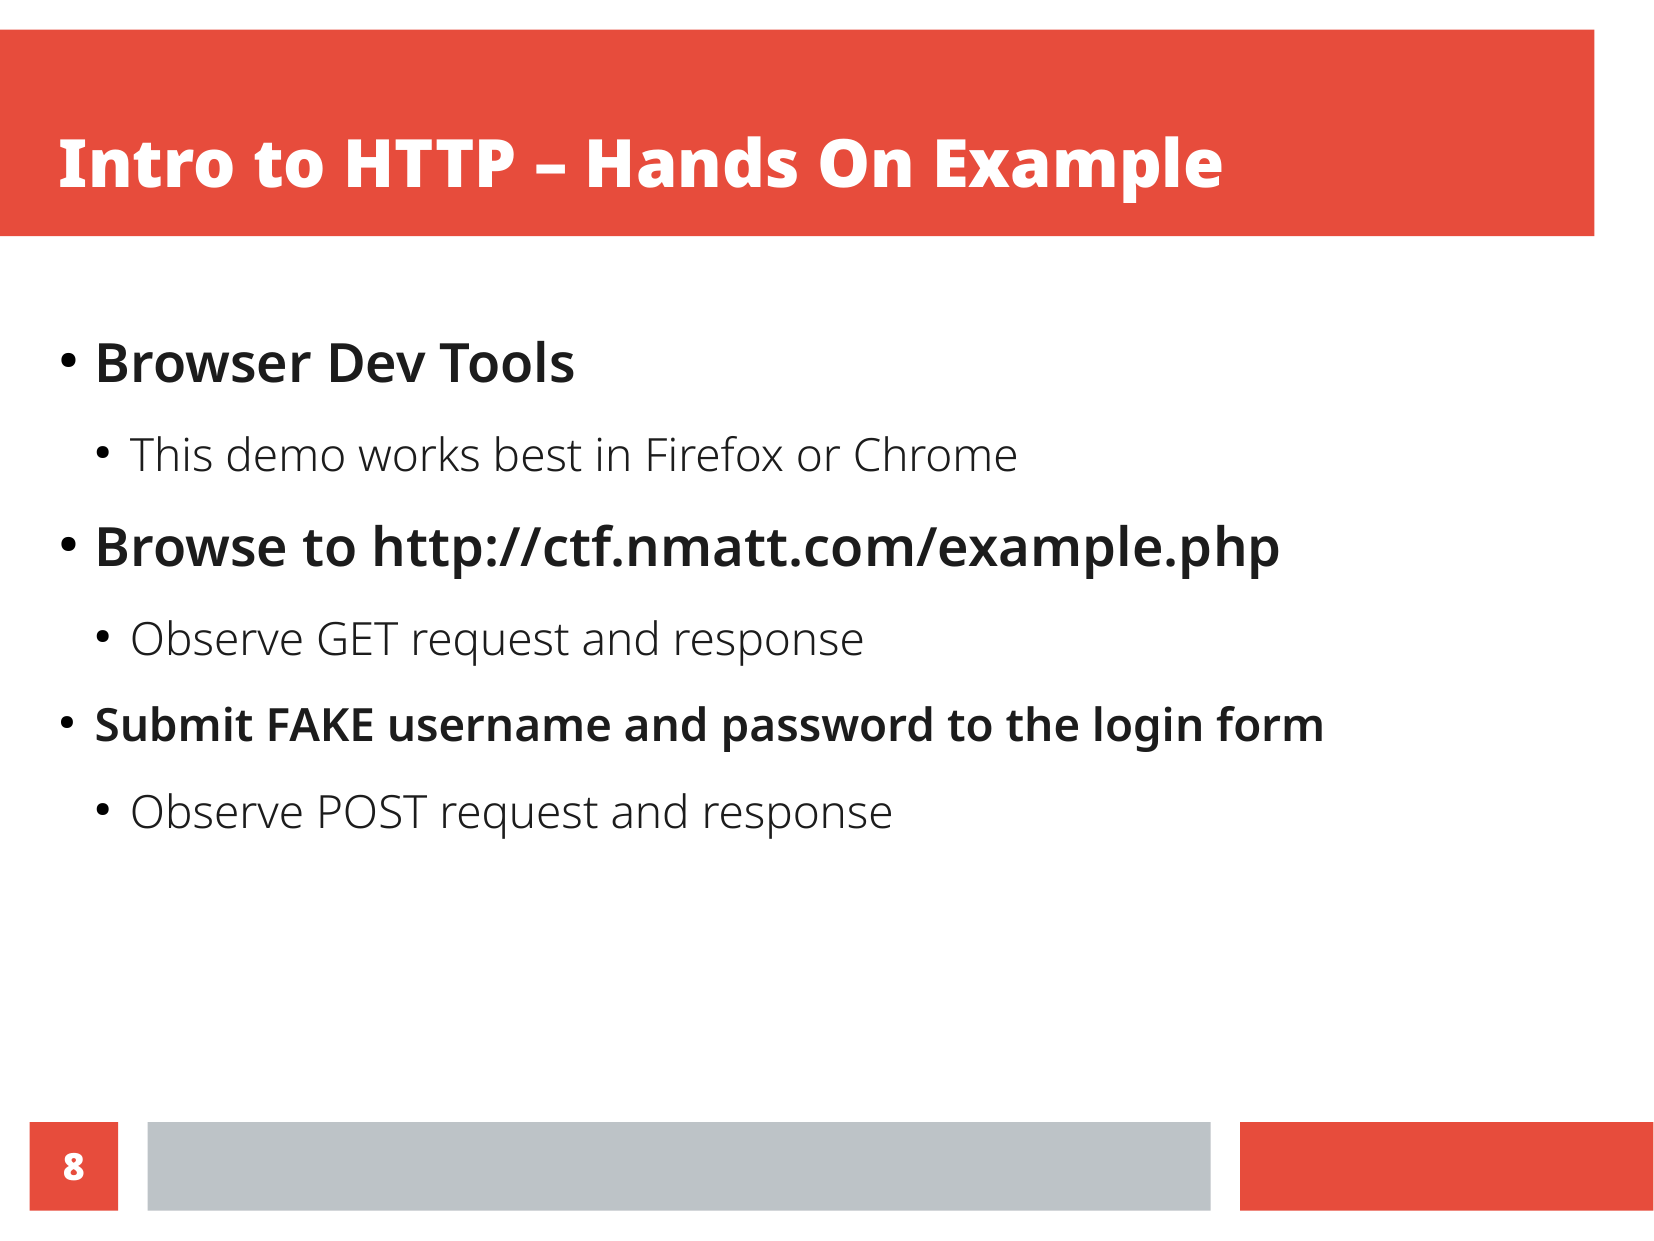

# Intro to HTTP – Hands On Example
Browser Dev Tools
This demo works best in Firefox or Chrome
Browse to http://ctf.nmatt.com/example.php
Observe GET request and response
Submit FAKE username and password to the login form
Observe POST request and response
8